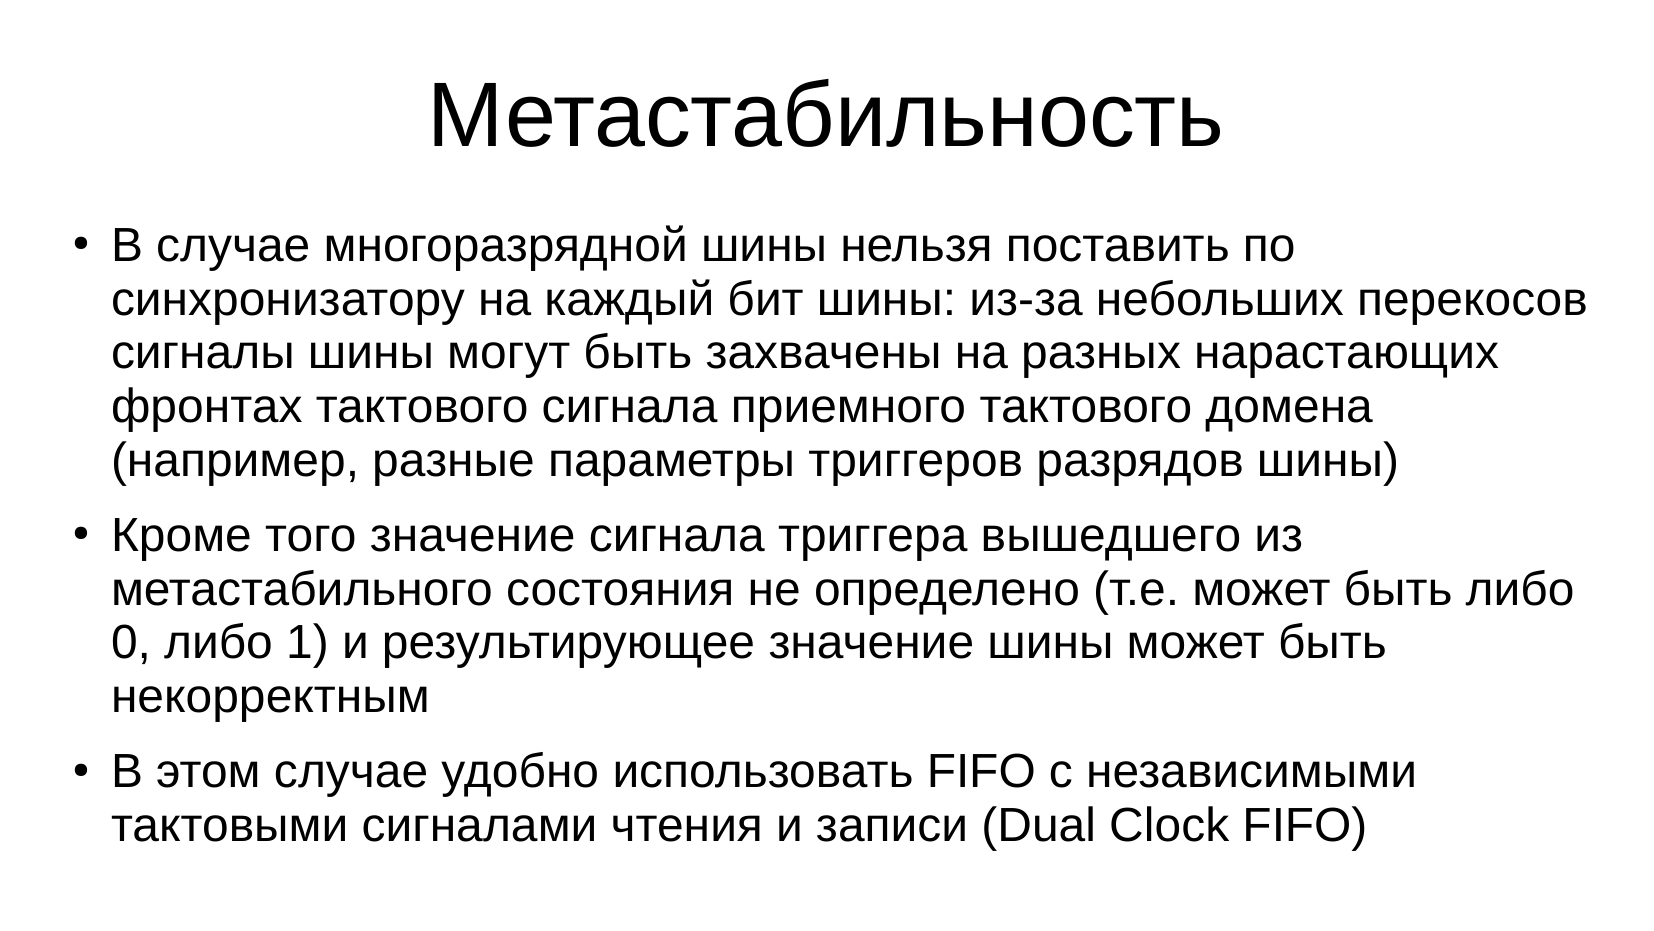

# Метастабильность
В случае многоразрядной шины нельзя поставить по синхронизатору на каждый бит шины: из-за небольших перекосов сигналы шины могут быть захвачены на разных нарастающих фронтах тактового сигнала приемного тактового домена (например, разные параметры триггеров разрядов шины)
Кроме того значение сигнала триггера вышедшего из метастабильного состояния не определено (т.е. может быть либо 0, либо 1) и результирующее значение шины может быть некорректным
В этом случае удобно использовать FIFO с независимыми тактовыми сигналами чтения и записи (Dual Clock FIFO)